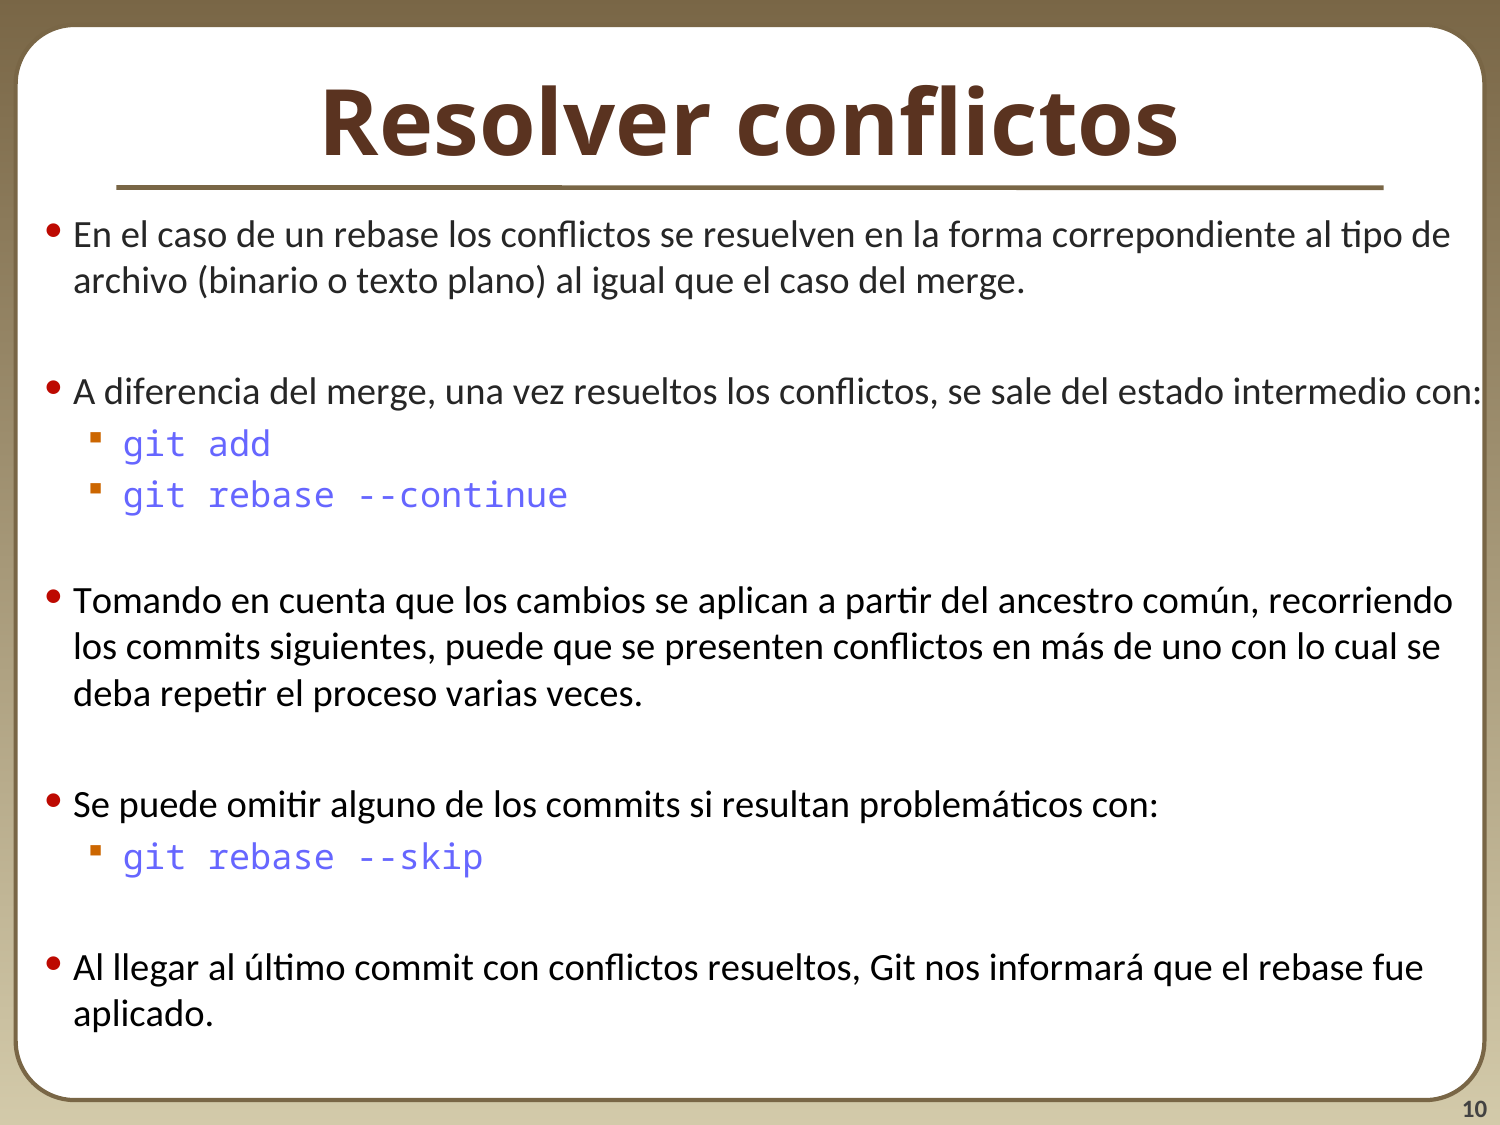

# Resolver conflictos
En el caso de un rebase los conflictos se resuelven en la forma correpondiente al tipo de archivo (binario o texto plano) al igual que el caso del merge.
A diferencia del merge, una vez resueltos los conflictos, se sale del estado intermedio con:
git add
git rebase --continue
Tomando en cuenta que los cambios se aplican a partir del ancestro común, recorriendo los commits siguientes, puede que se presenten conflictos en más de uno con lo cual se deba repetir el proceso varias veces.
Se puede omitir alguno de los commits si resultan problemáticos con:
git rebase --skip
Al llegar al último commit con conflictos resueltos, Git nos informará que el rebase fue aplicado.